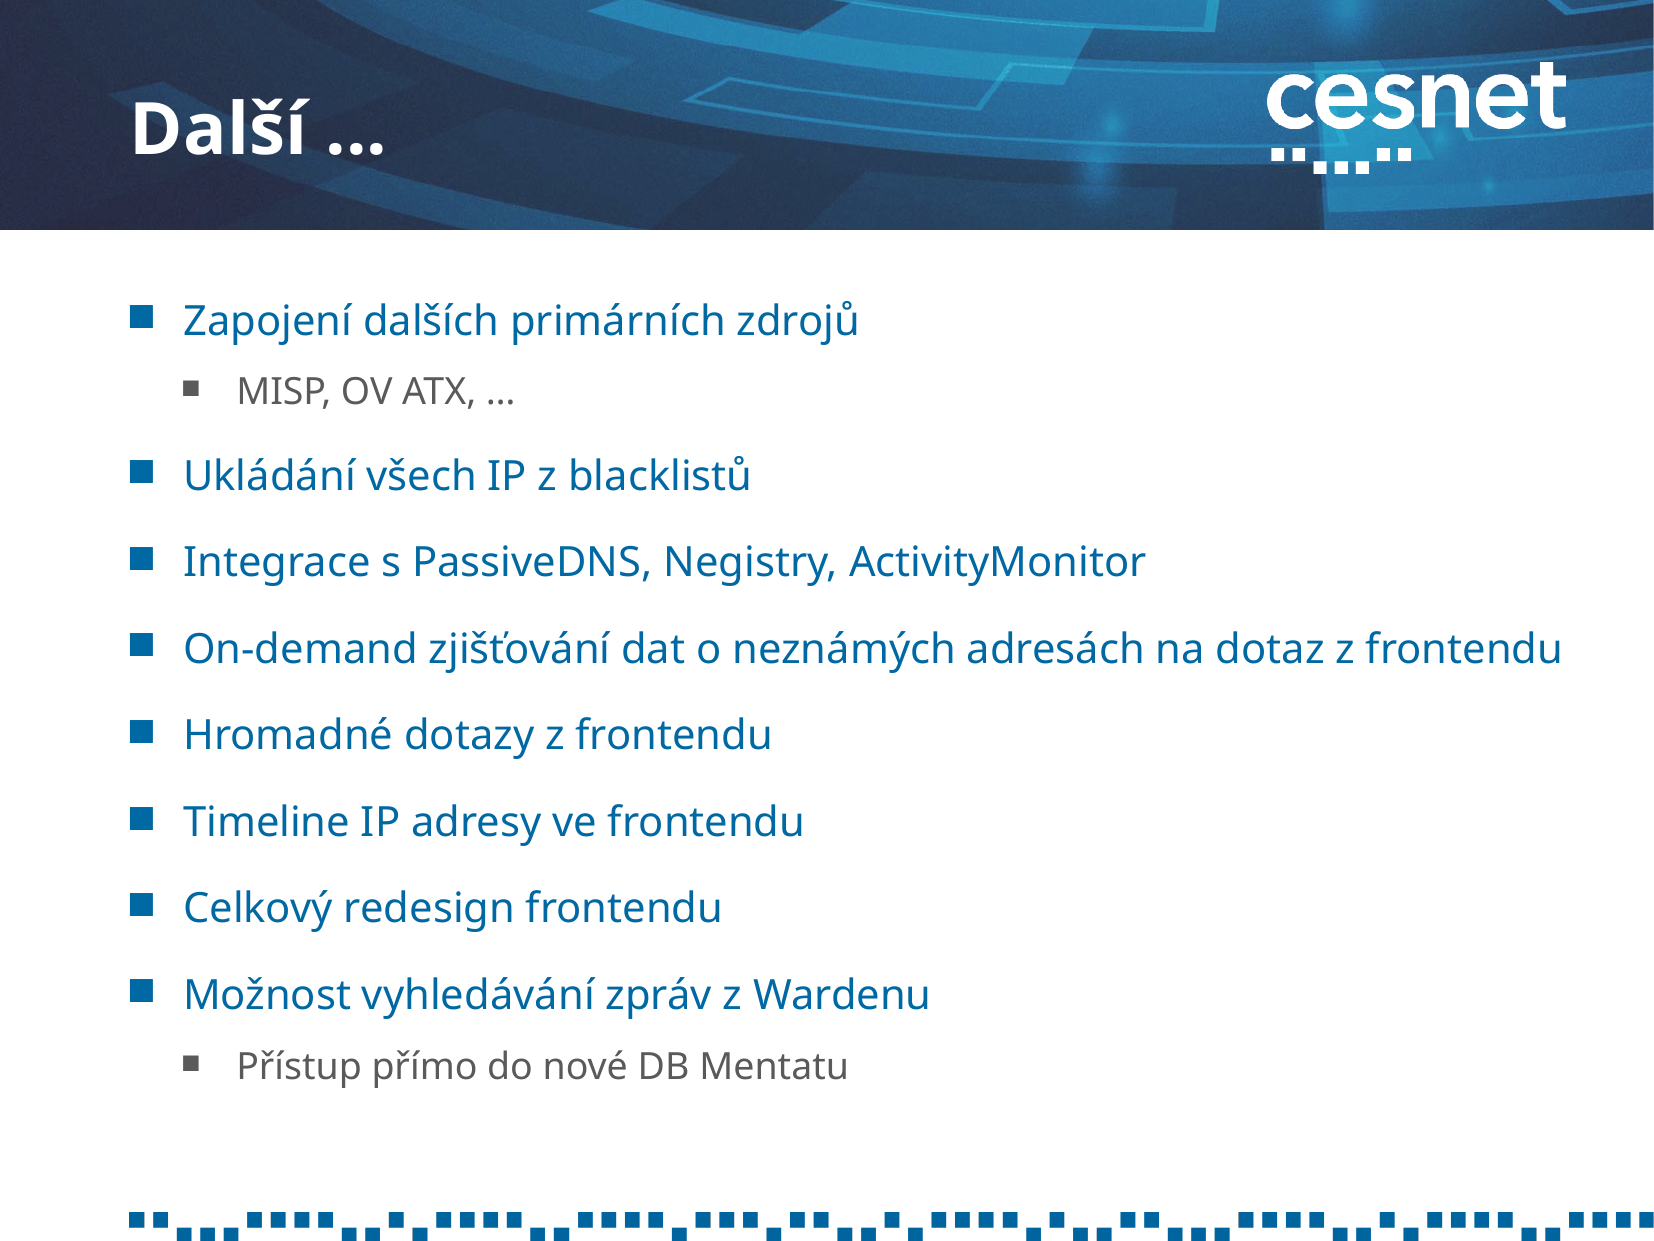

# Další ...
Zapojení dalších primárních zdrojů
MISP, OV ATX, …
Ukládání všech IP z blacklistů
Integrace s PassiveDNS, Negistry, ActivityMonitor
On-demand zjišťování dat o neznámých adresách na dotaz z frontendu
Hromadné dotazy z frontendu
Timeline IP adresy ve frontendu
Celkový redesign frontendu
Možnost vyhledávání zpráv z Wardenu
Přístup přímo do nové DB Mentatu